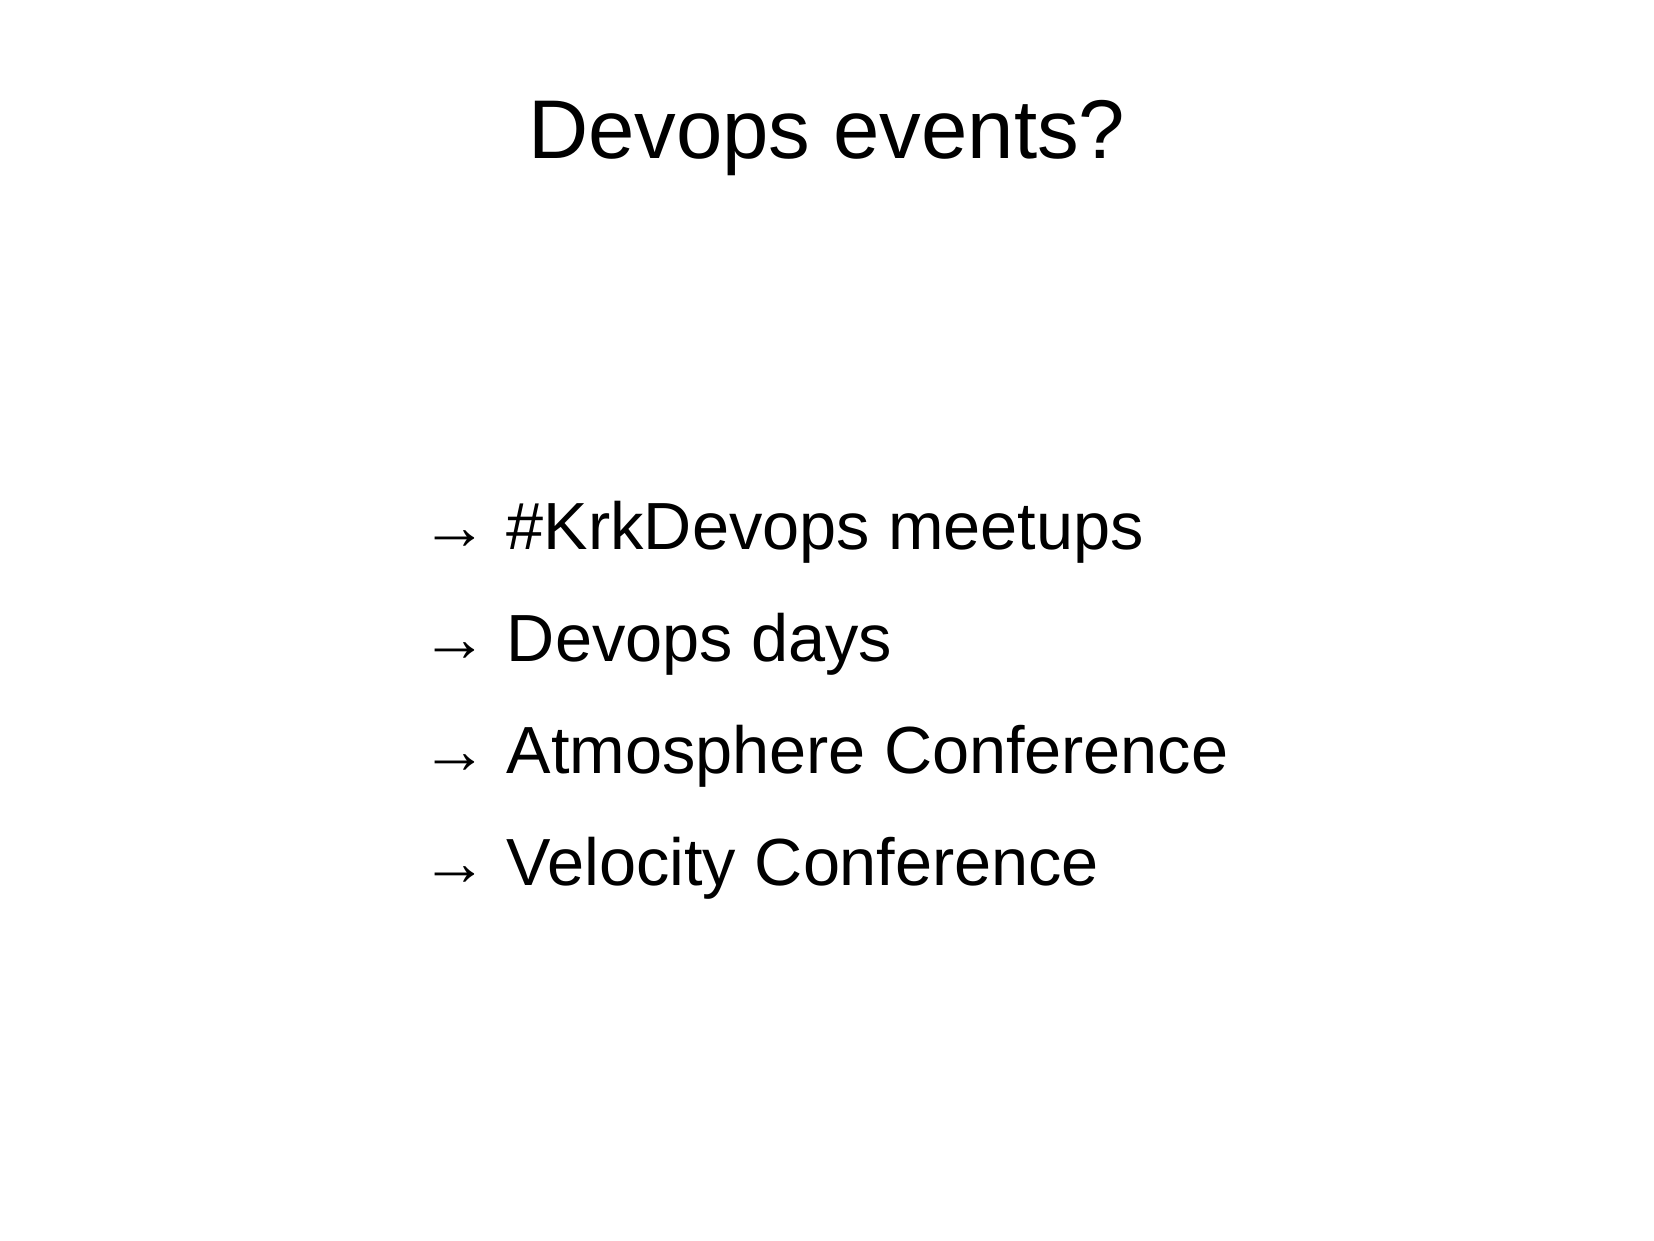

Devops events?
→ #KrkDevops meetups
→ Devops days
→ Atmosphere Conference
→ Velocity Conference